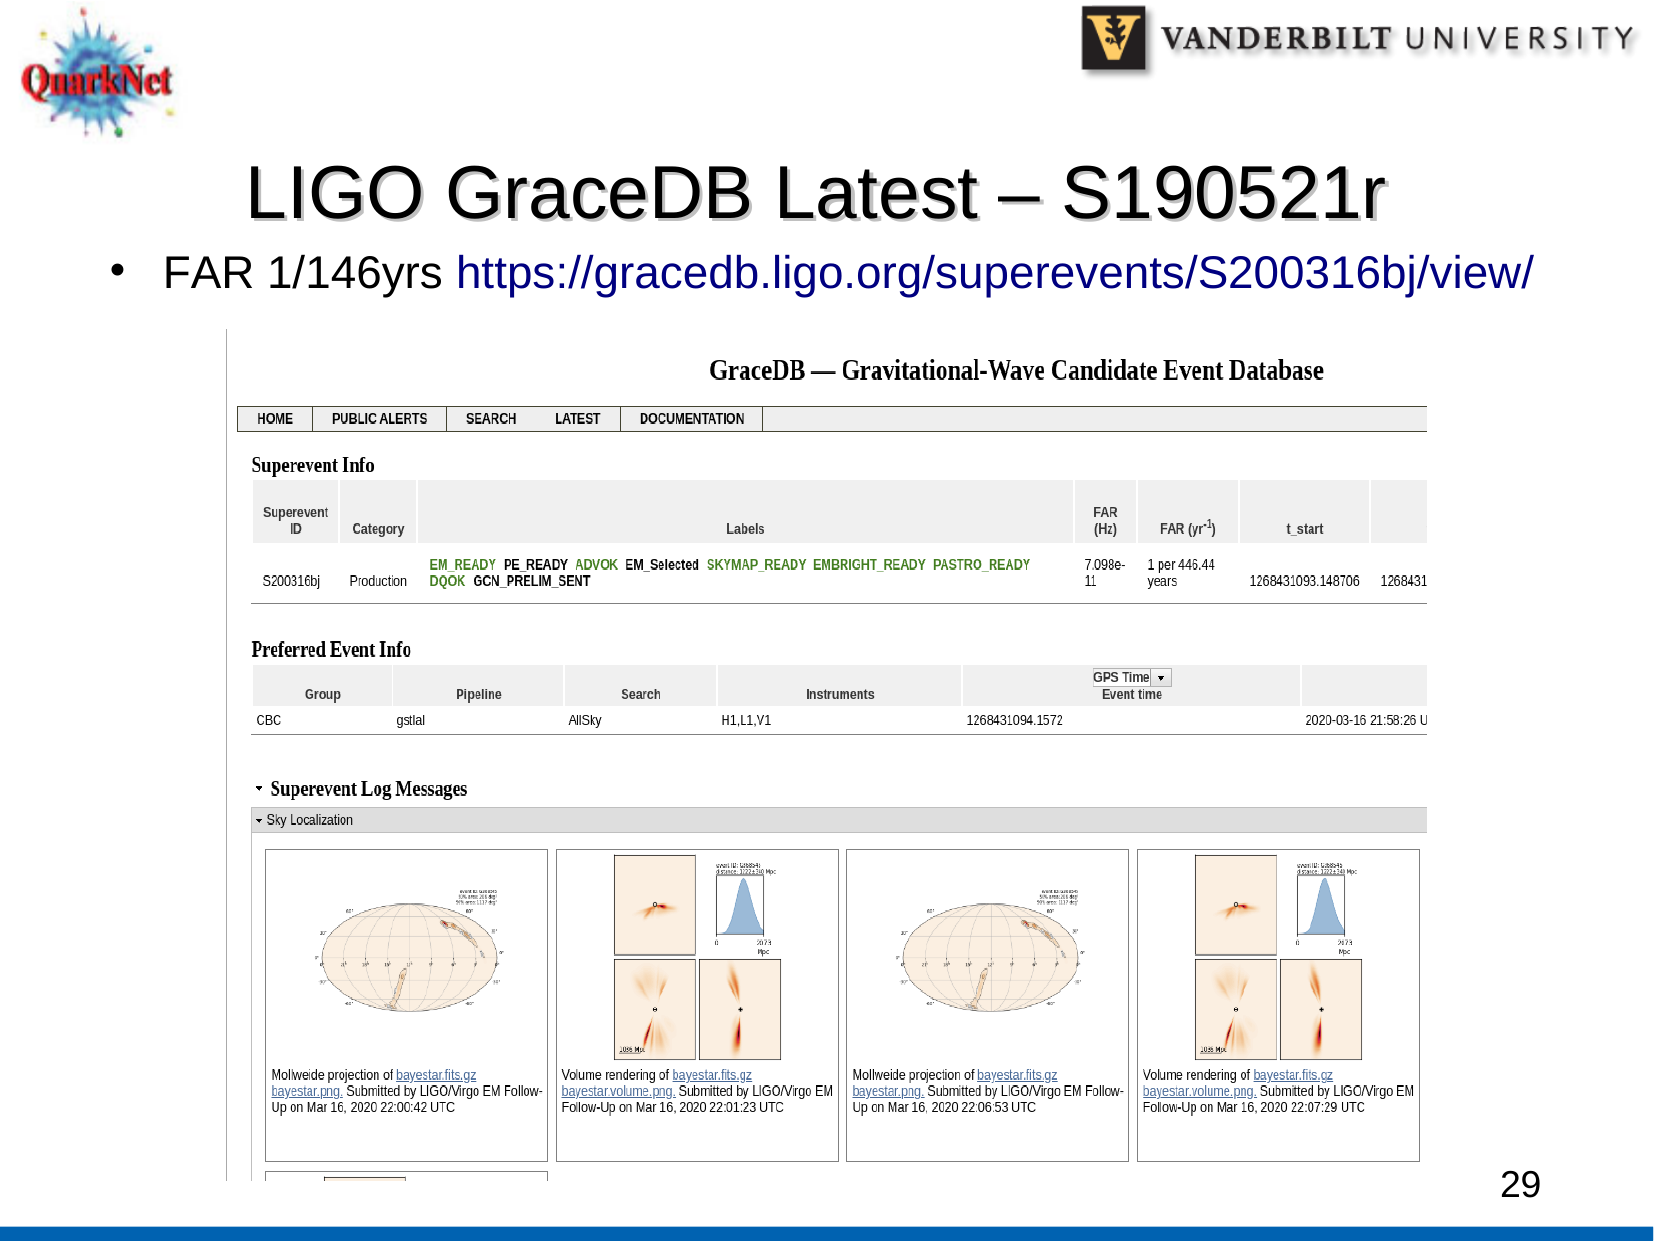

# LIGO GraceDB Latest – S190521r
FAR 1/146yrs https://gracedb.ligo.org/superevents/S200316bj/view/
29